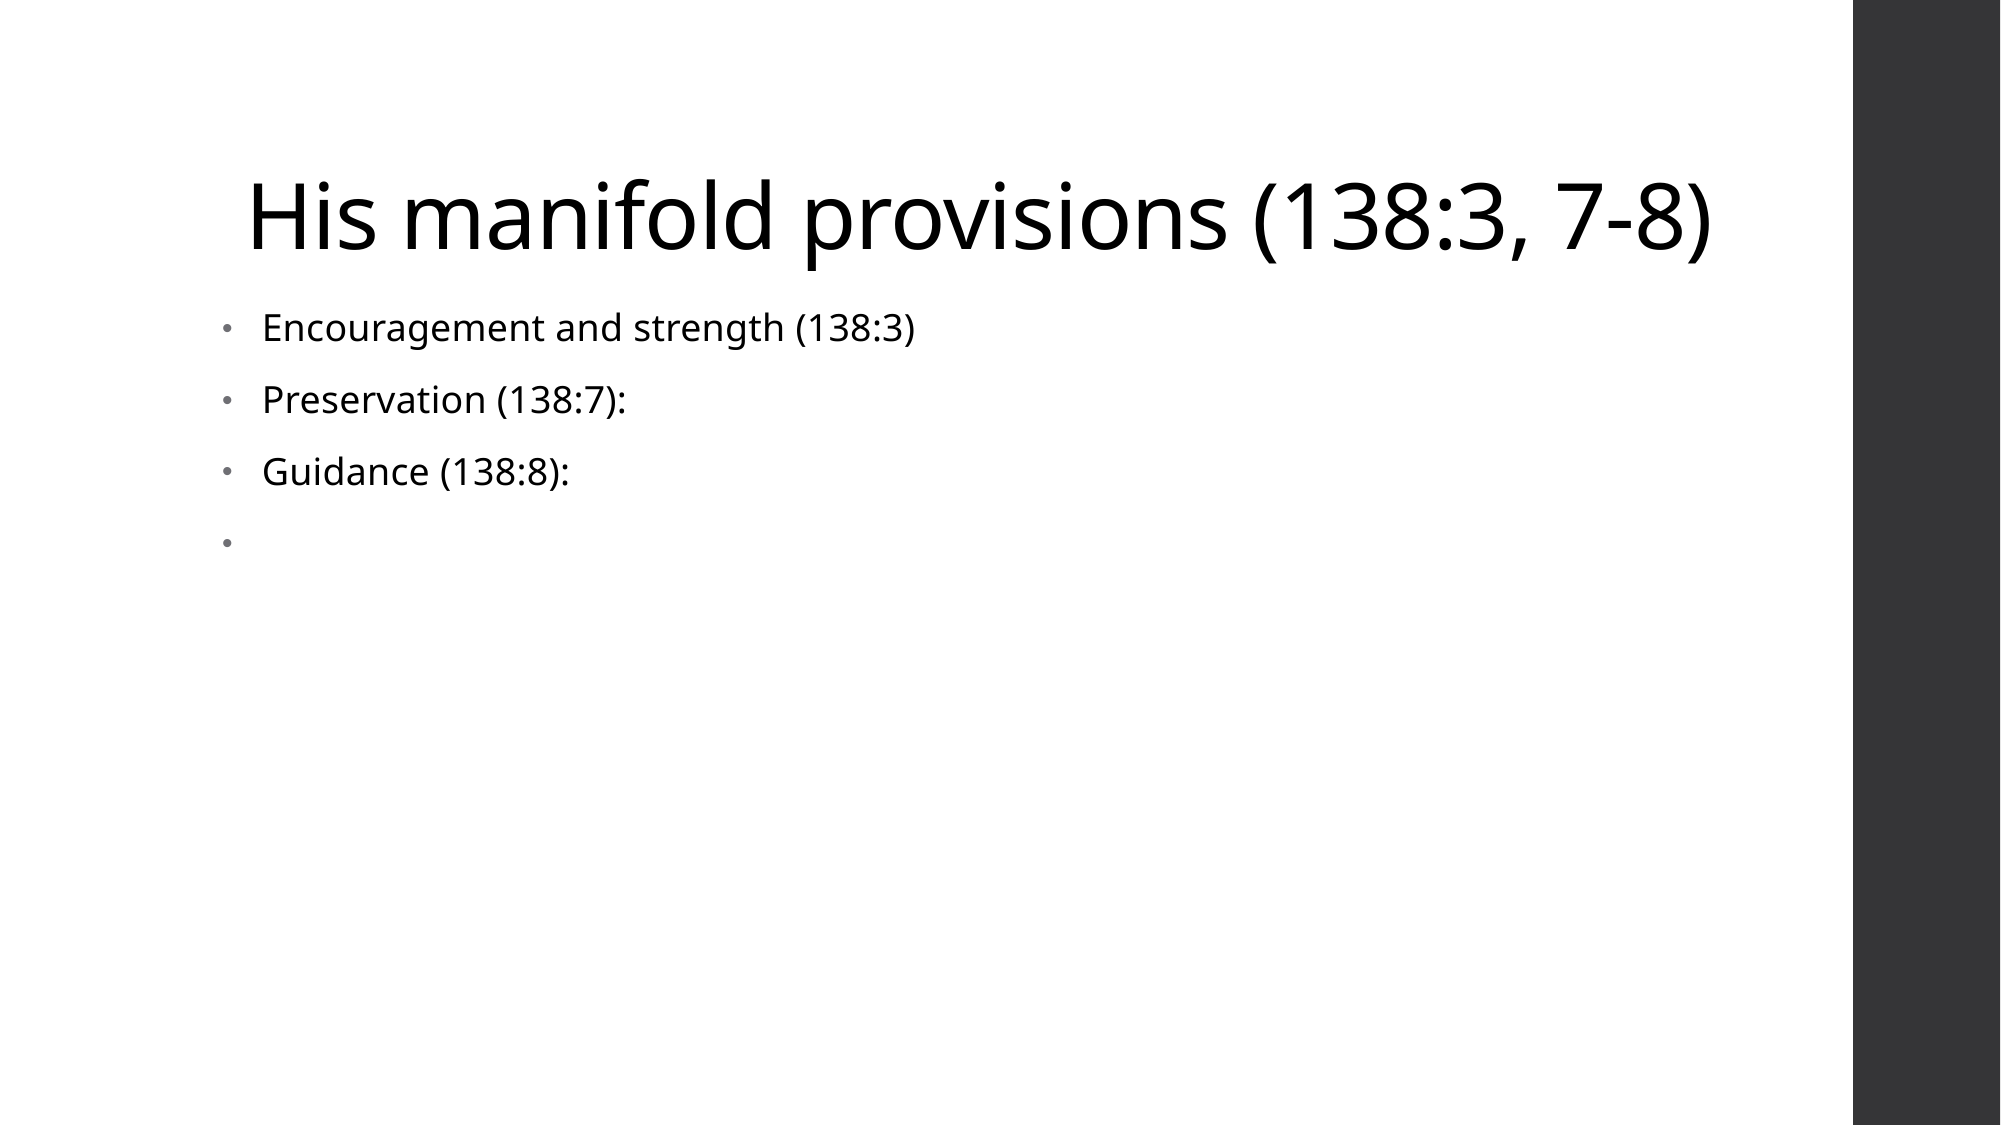

# His manifold provisions (138:3, 7-8)
 Encouragement and strength (138:3)
 Preservation (138:7):
 Guidance (138:8):